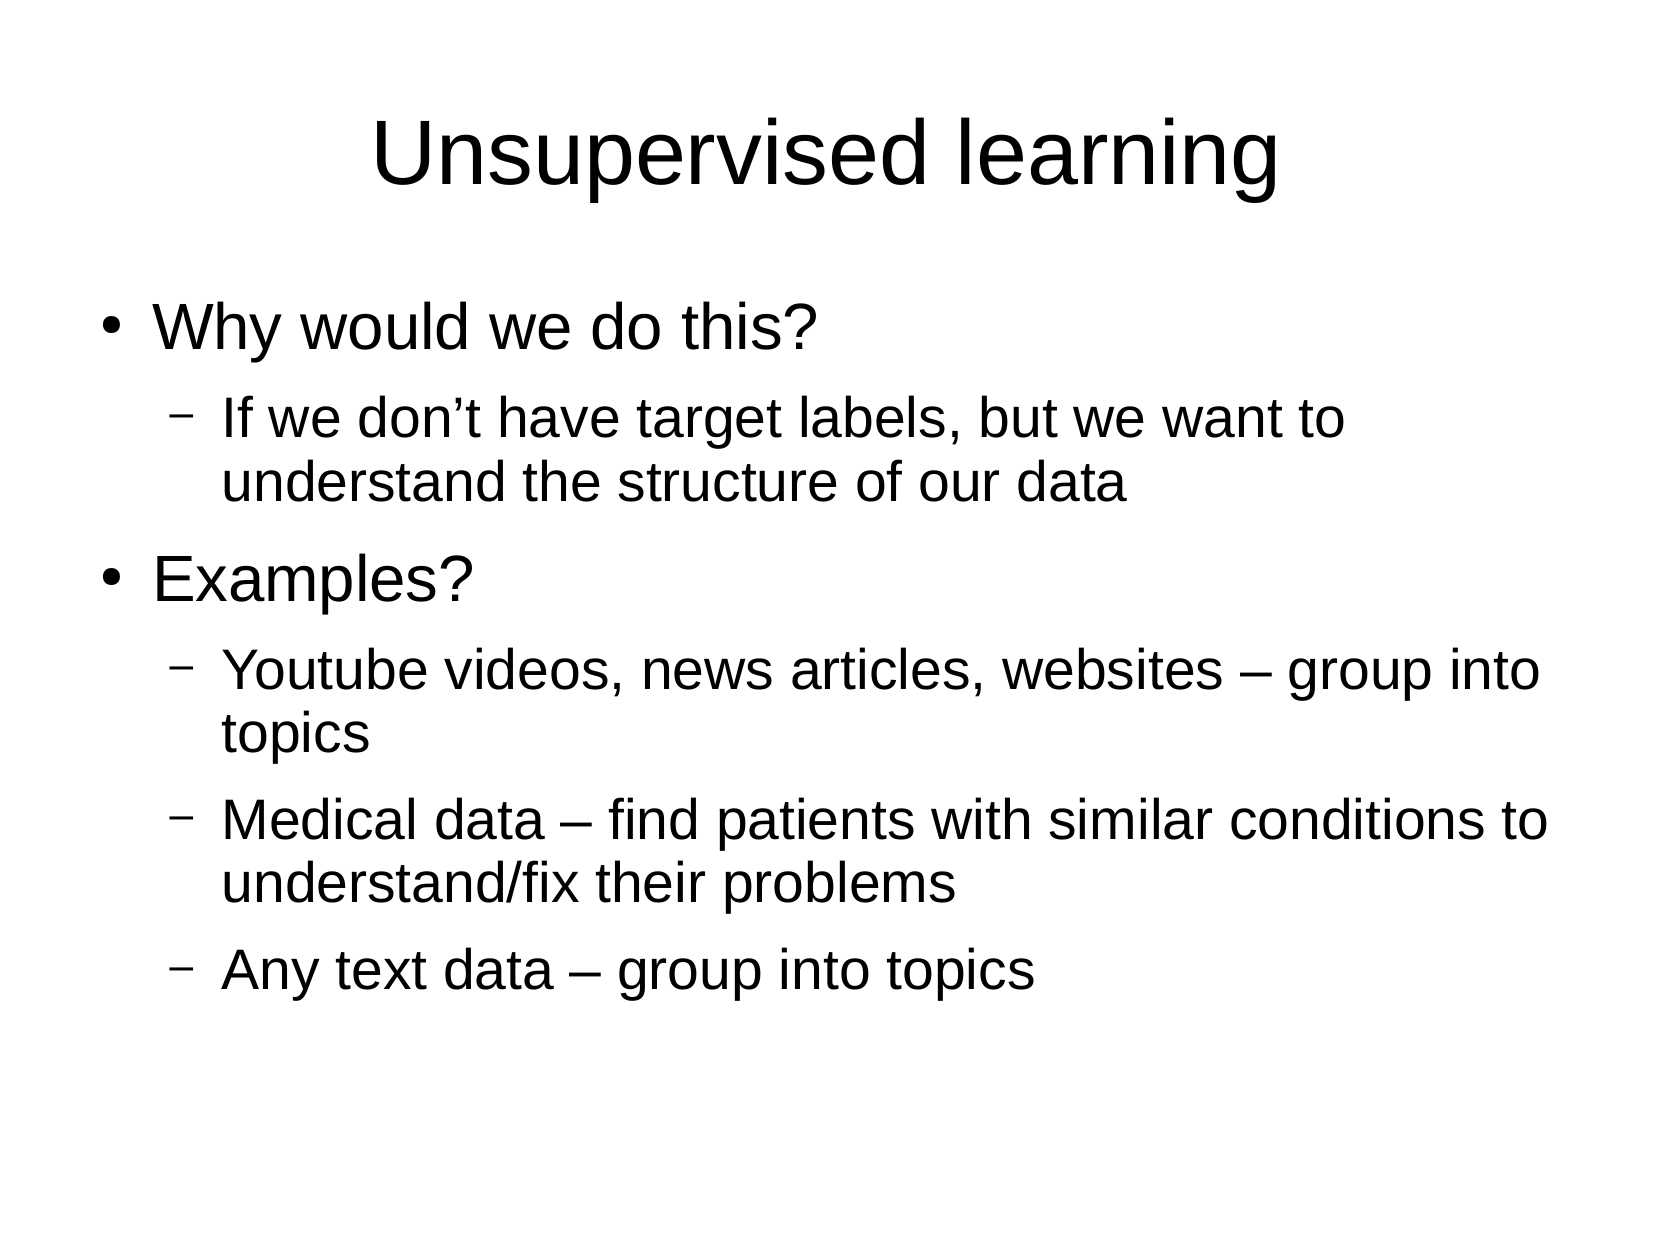

# Unsupervised learning
Why would we do this?
If we don’t have target labels, but we want to understand the structure of our data
Examples?
Youtube videos, news articles, websites – group into topics
Medical data – find patients with similar conditions to understand/fix their problems
Any text data – group into topics